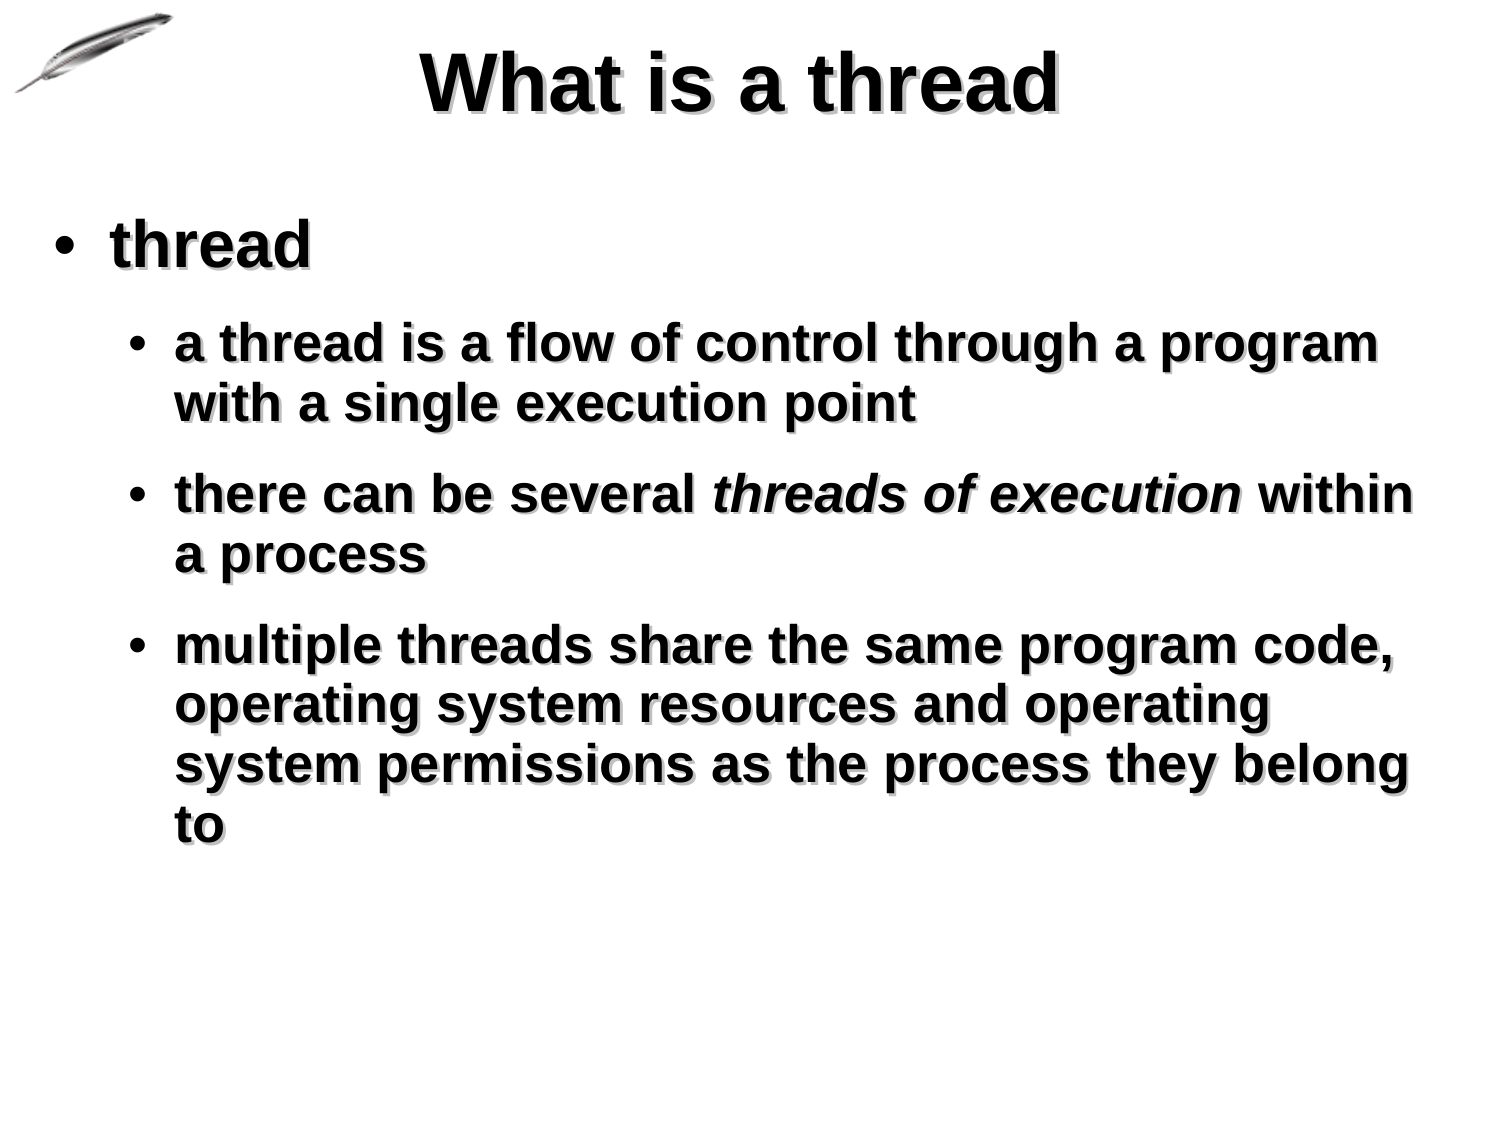

# What is a thread
thread
a thread is a flow of control through a program with a single execution point
there can be several threads of execution within a process
multiple threads share the same program code, operating system resources and operating system permissions as the process they belong to